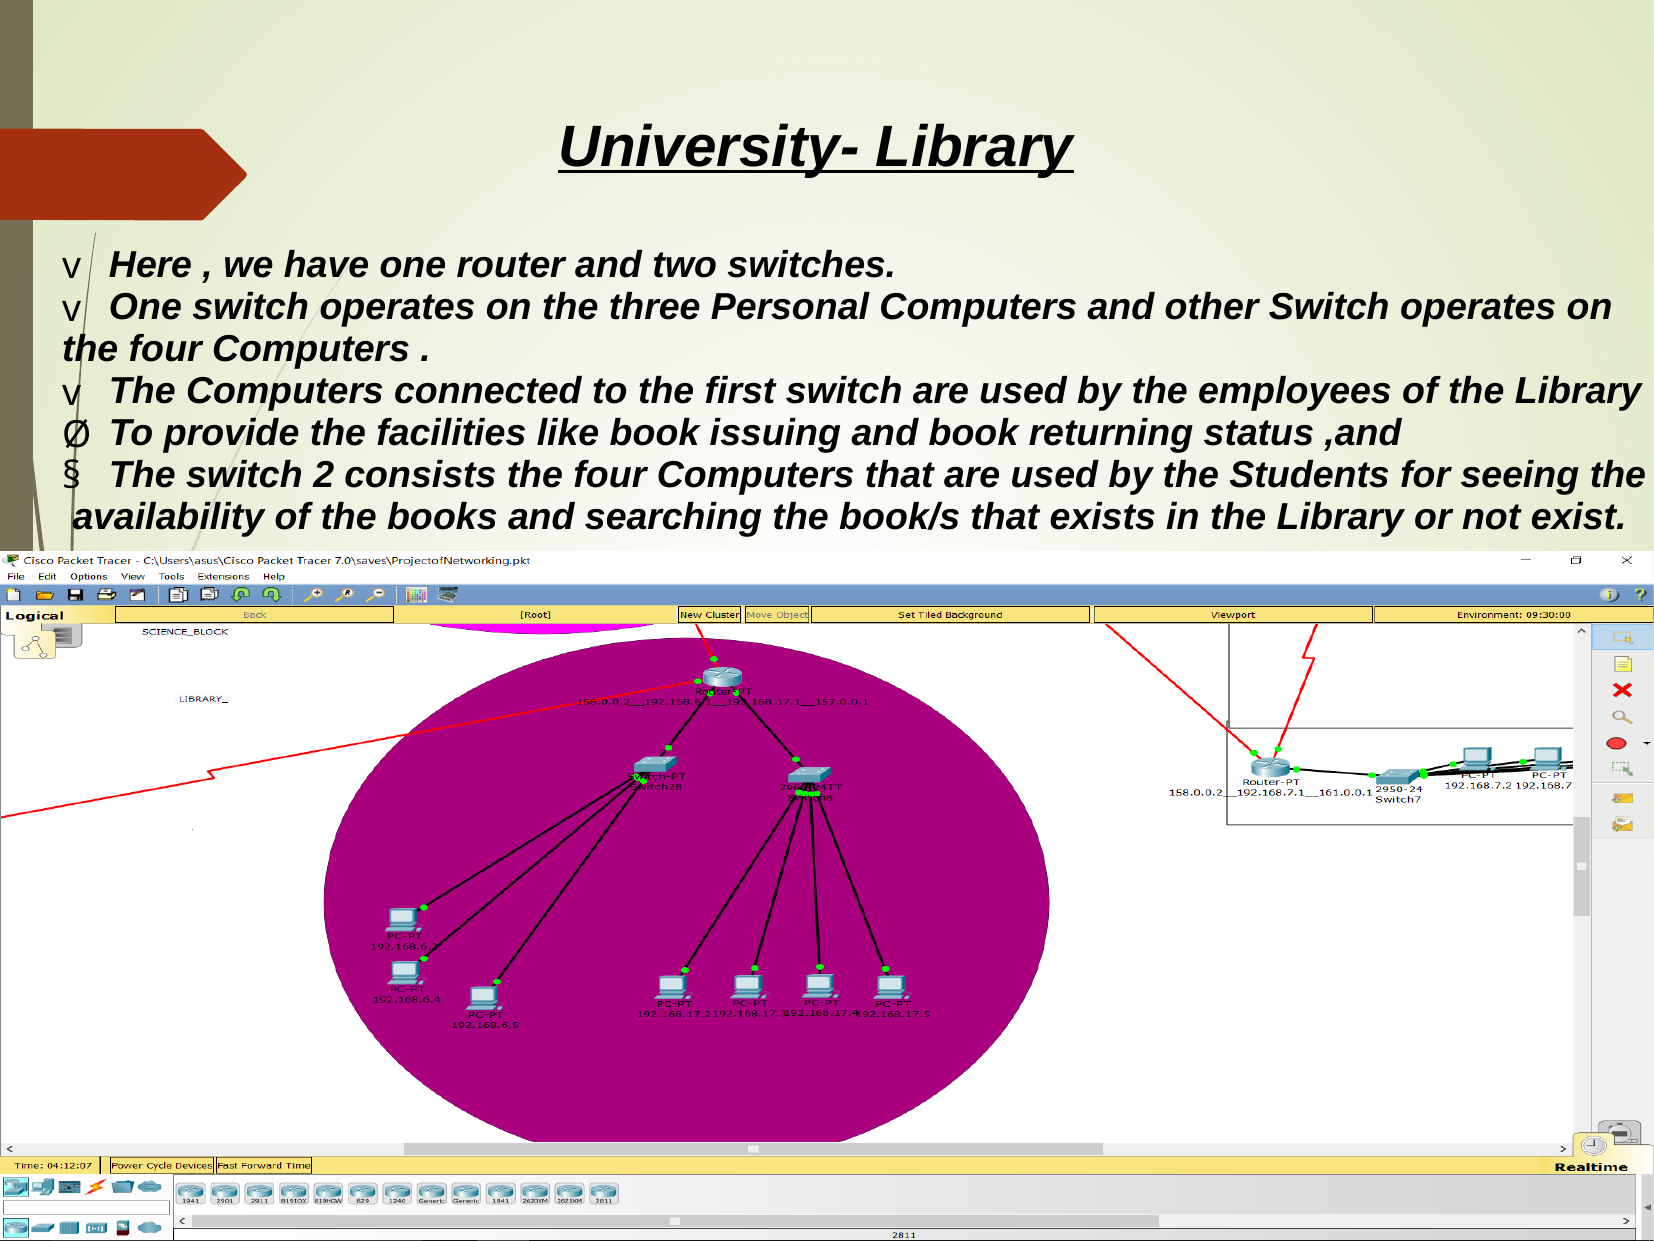

University- Library
Here , we have one router and two switches.
One switch operates on the three Personal Computers and other Switch operates on
the four Computers .
The Computers connected to the first switch are used by the employees of the Library
To provide the facilities like book issuing and book returning status ,and
The switch 2 consists the four Computers that are used by the Students for seeing the
 availability of the books and searching the book/s that exists in the Library or not exist.